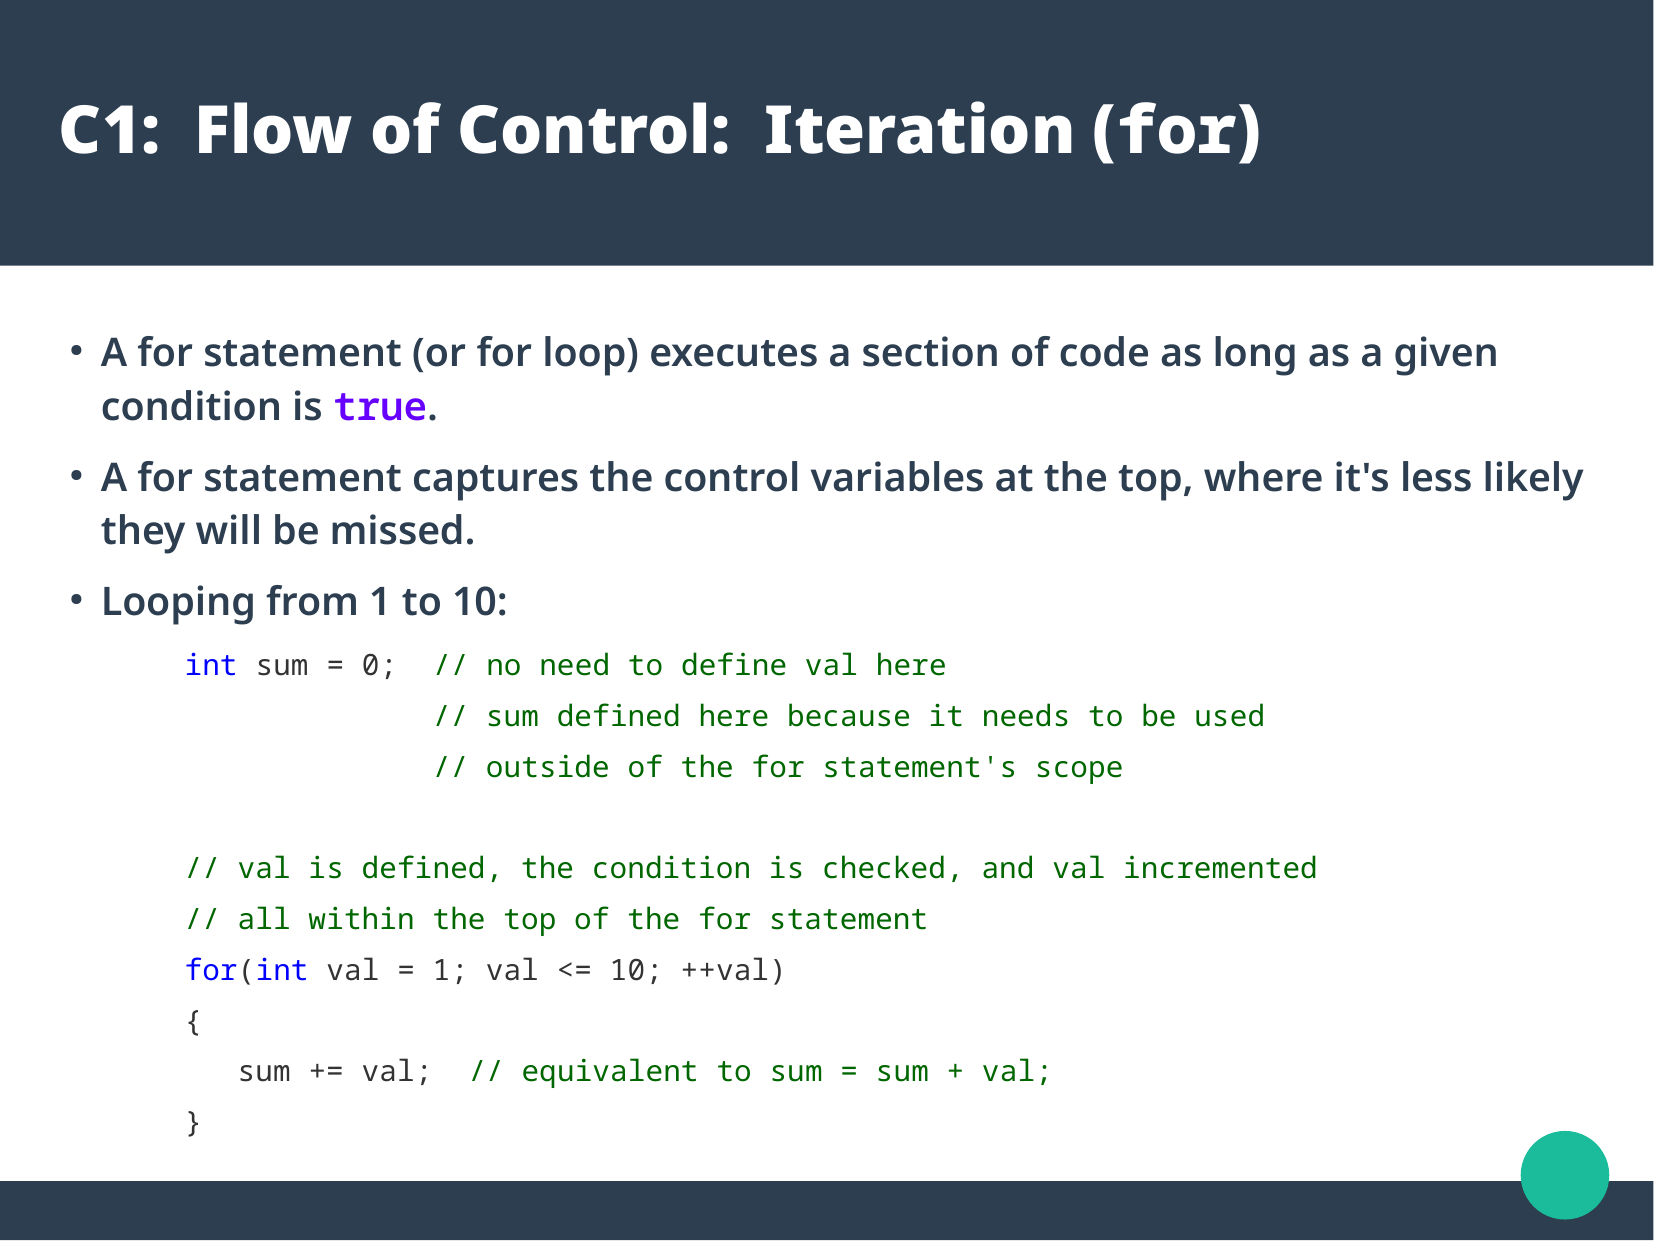

# C1: Flow of Control: Iteration (for)
A for statement (or for loop) executes a section of code as long as a given condition is true.
A for statement captures the control variables at the top, where it's less likely they will be missed.
Looping from 1 to 10:
int sum = 0; // no need to define val here
 // sum defined here because it needs to be used
 // outside of the for statement's scope
// val is defined, the condition is checked, and val incremented
// all within the top of the for statement
for(int val = 1; val <= 10; ++val)
{
 sum += val; // equivalent to sum = sum + val;
}